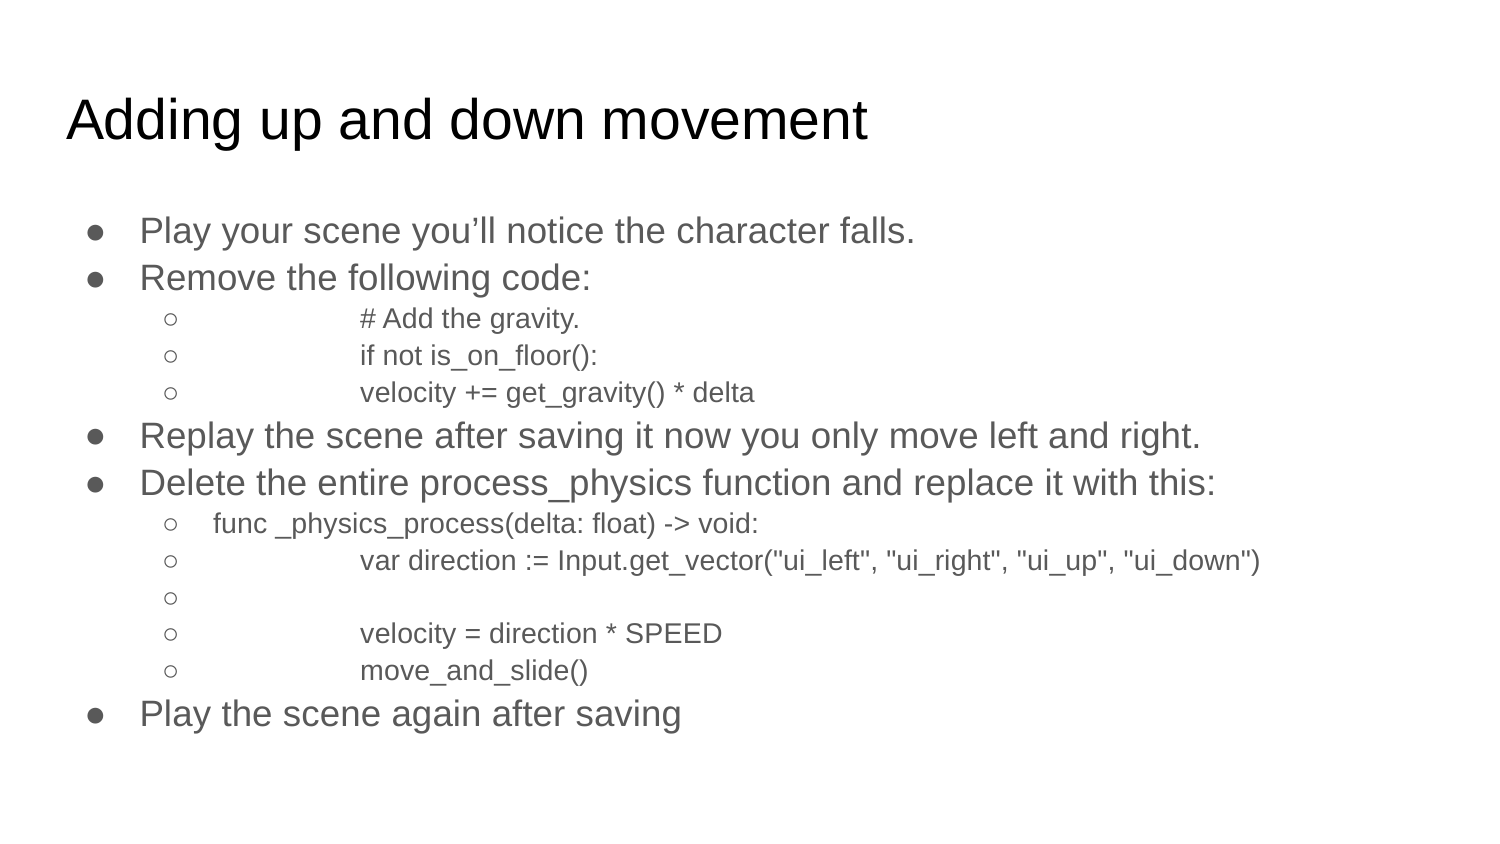

# Adding up and down movement
Play your scene you’ll notice the character falls.
Remove the following code:
	# Add the gravity.
	if not is_on_floor():
		velocity += get_gravity() * delta
Replay the scene after saving it now you only move left and right.
Delete the entire process_physics function and replace it with this:
func _physics_process(delta: float) -> void:
	var direction := Input.get_vector("ui_left", "ui_right", "ui_up", "ui_down")
	velocity = direction * SPEED
	move_and_slide()
Play the scene again after saving